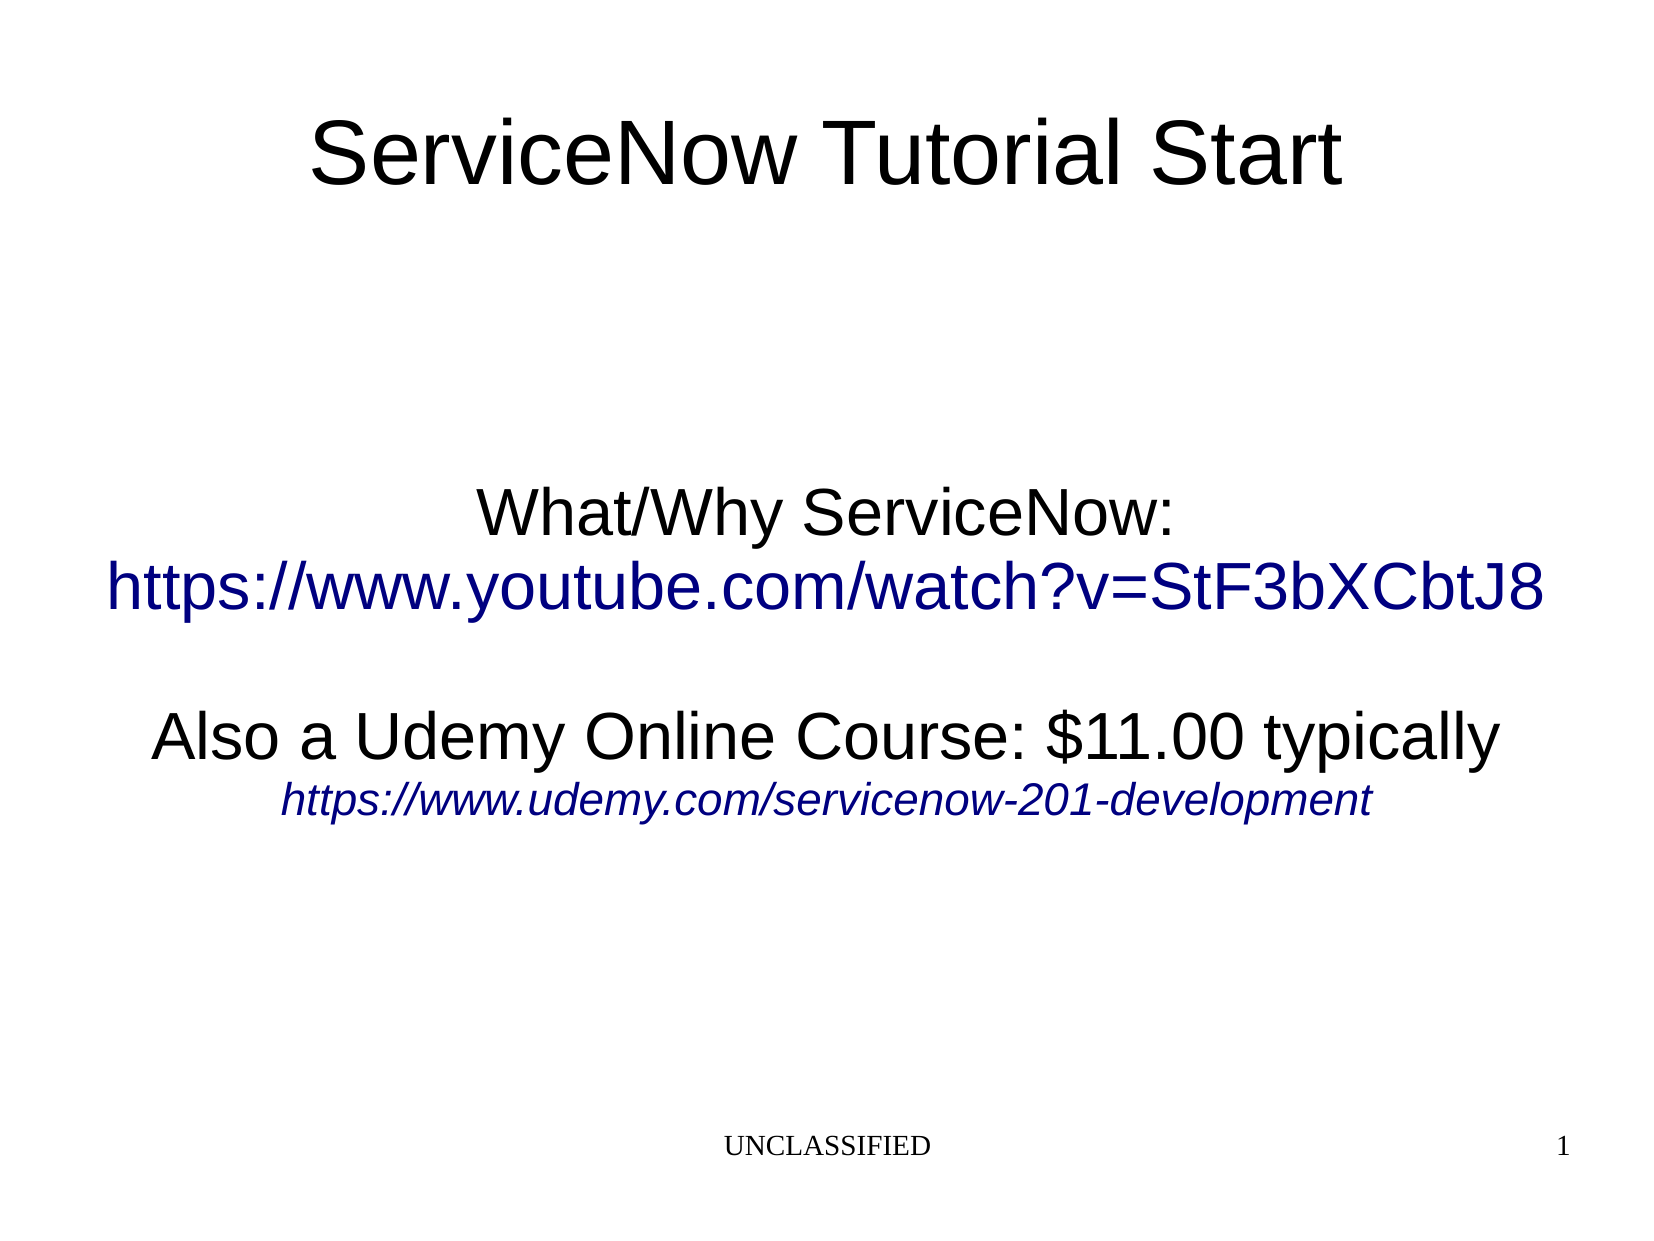

# ServiceNow Tutorial Start
What/Why ServiceNow:
https://www.youtube.com/watch?v=StF3bXCbtJ8
Also a Udemy Online Course: $11.00 typically
https://www.udemy.com/servicenow-201-development
UNCLASSIFIED
1